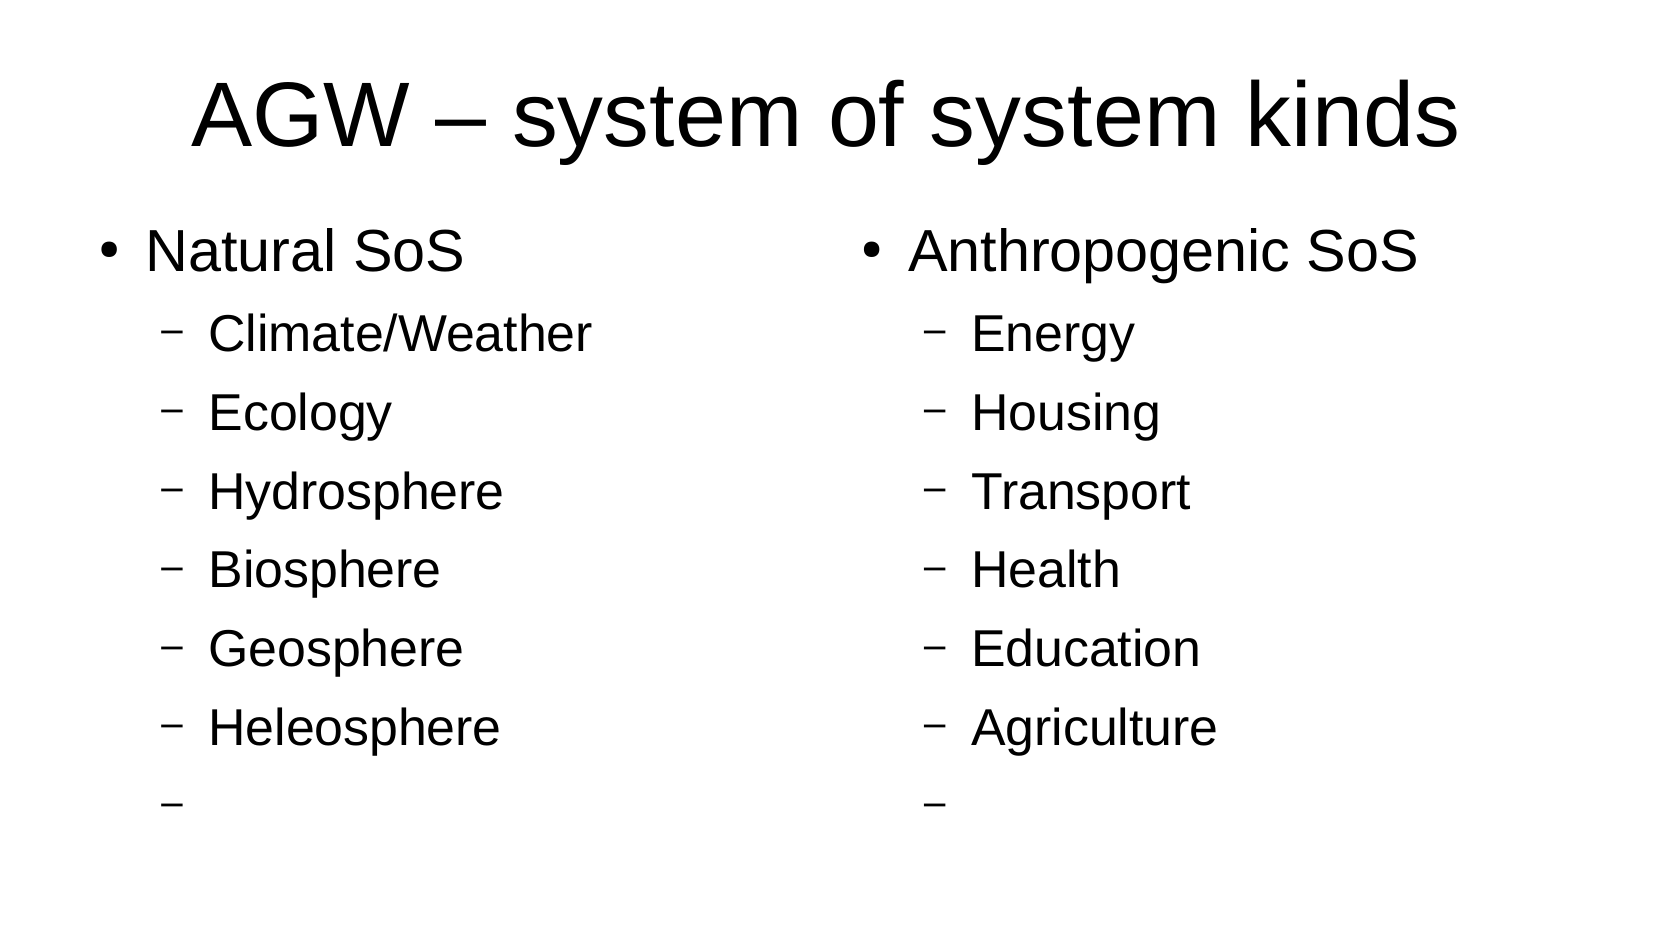

# AGW – system of system kinds
Natural SoS
Climate/Weather
Ecology
Hydrosphere
Biosphere
Geosphere
Heleosphere
Anthropogenic SoS
Energy
Housing
Transport
Health
Education
Agriculture